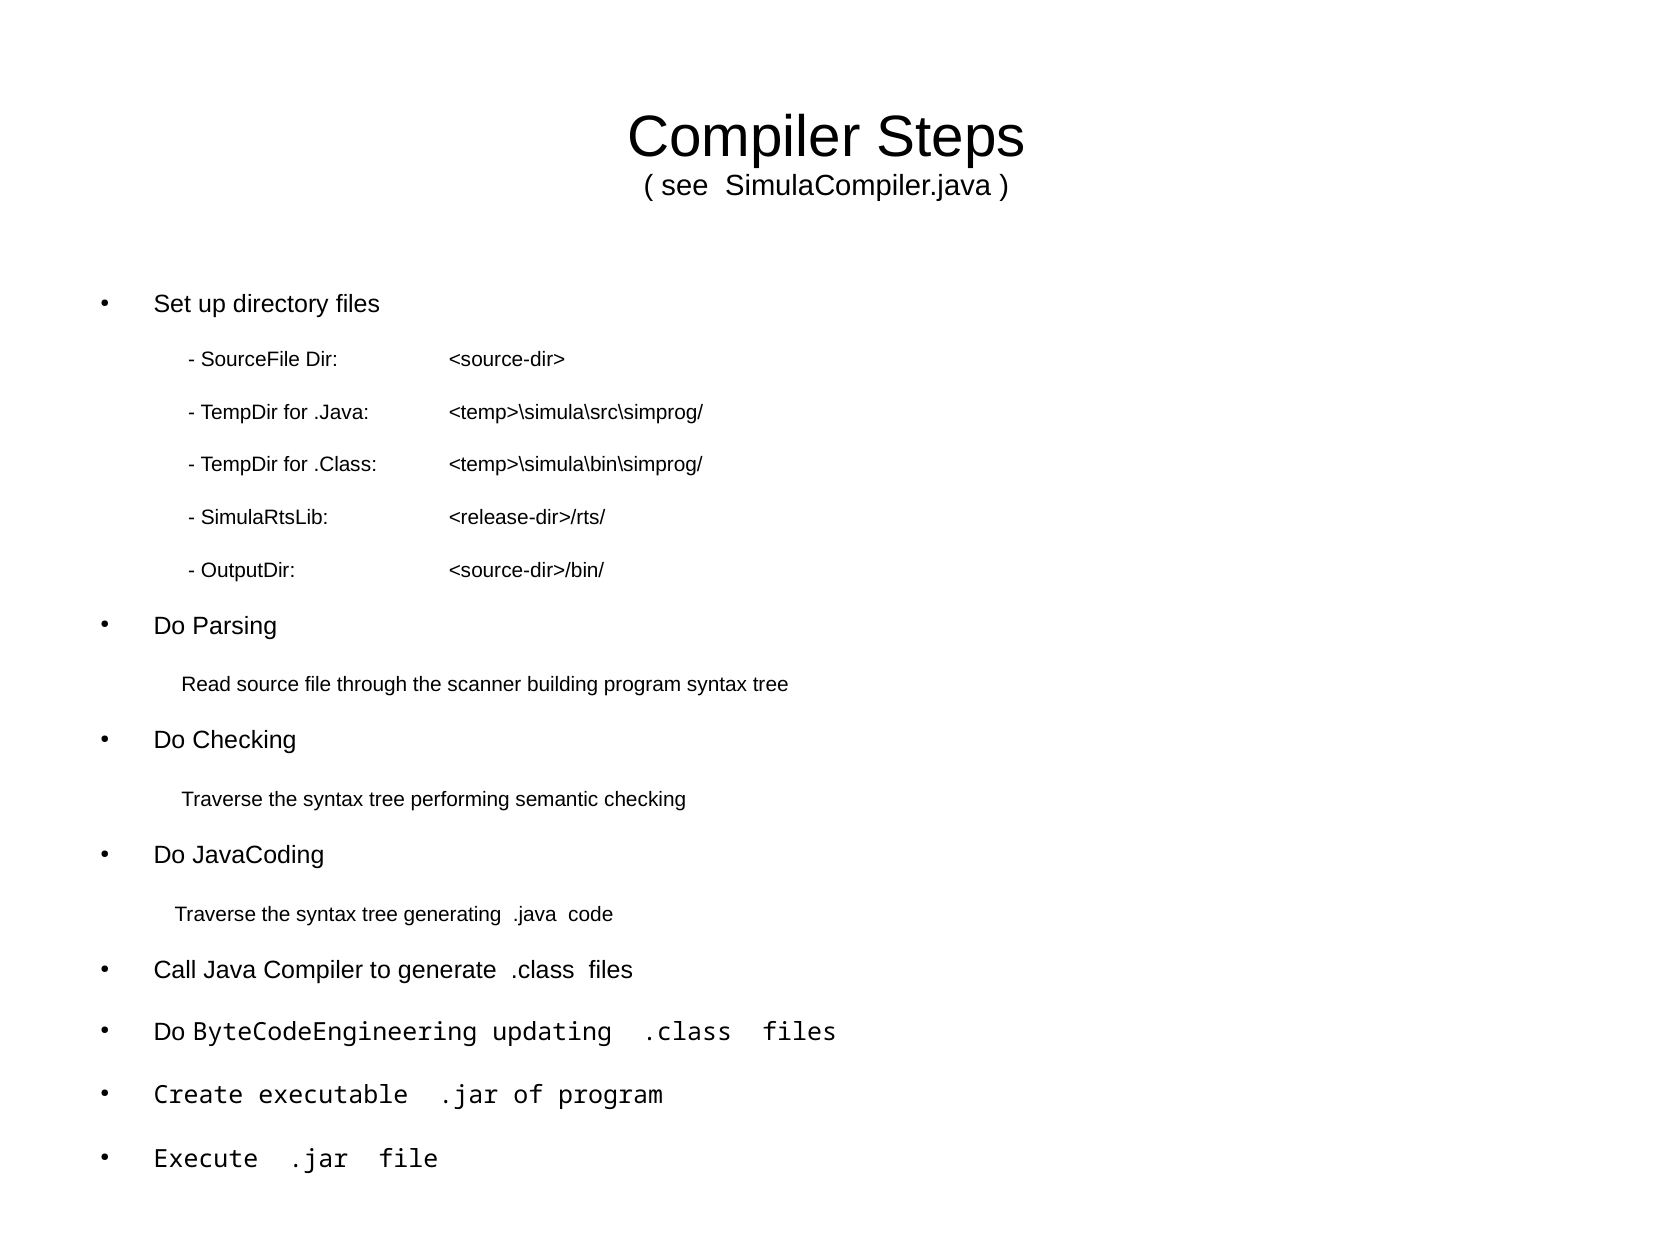

# Compiler Steps ( see SimulaCompiler.java )
Set up directory files
 - SourceFile Dir:		<source-dir>
 - TempDir for .Java:		<temp>\simula\src\simprog/
 - TempDir for .Class:	<temp>\simula\bin\simprog/
 - SimulaRtsLib:		<release-dir>/rts/
 - OutputDir:			<source-dir>/bin/
Do Parsing
 Read source file through the scanner building program syntax tree
Do Checking
 Traverse the syntax tree performing semantic checking
Do JavaCoding
 Traverse the syntax tree generating .java code
Call Java Compiler to generate .class files
Do ByteCodeEngineering updating .class files
Create executable .jar of program
Execute .jar file